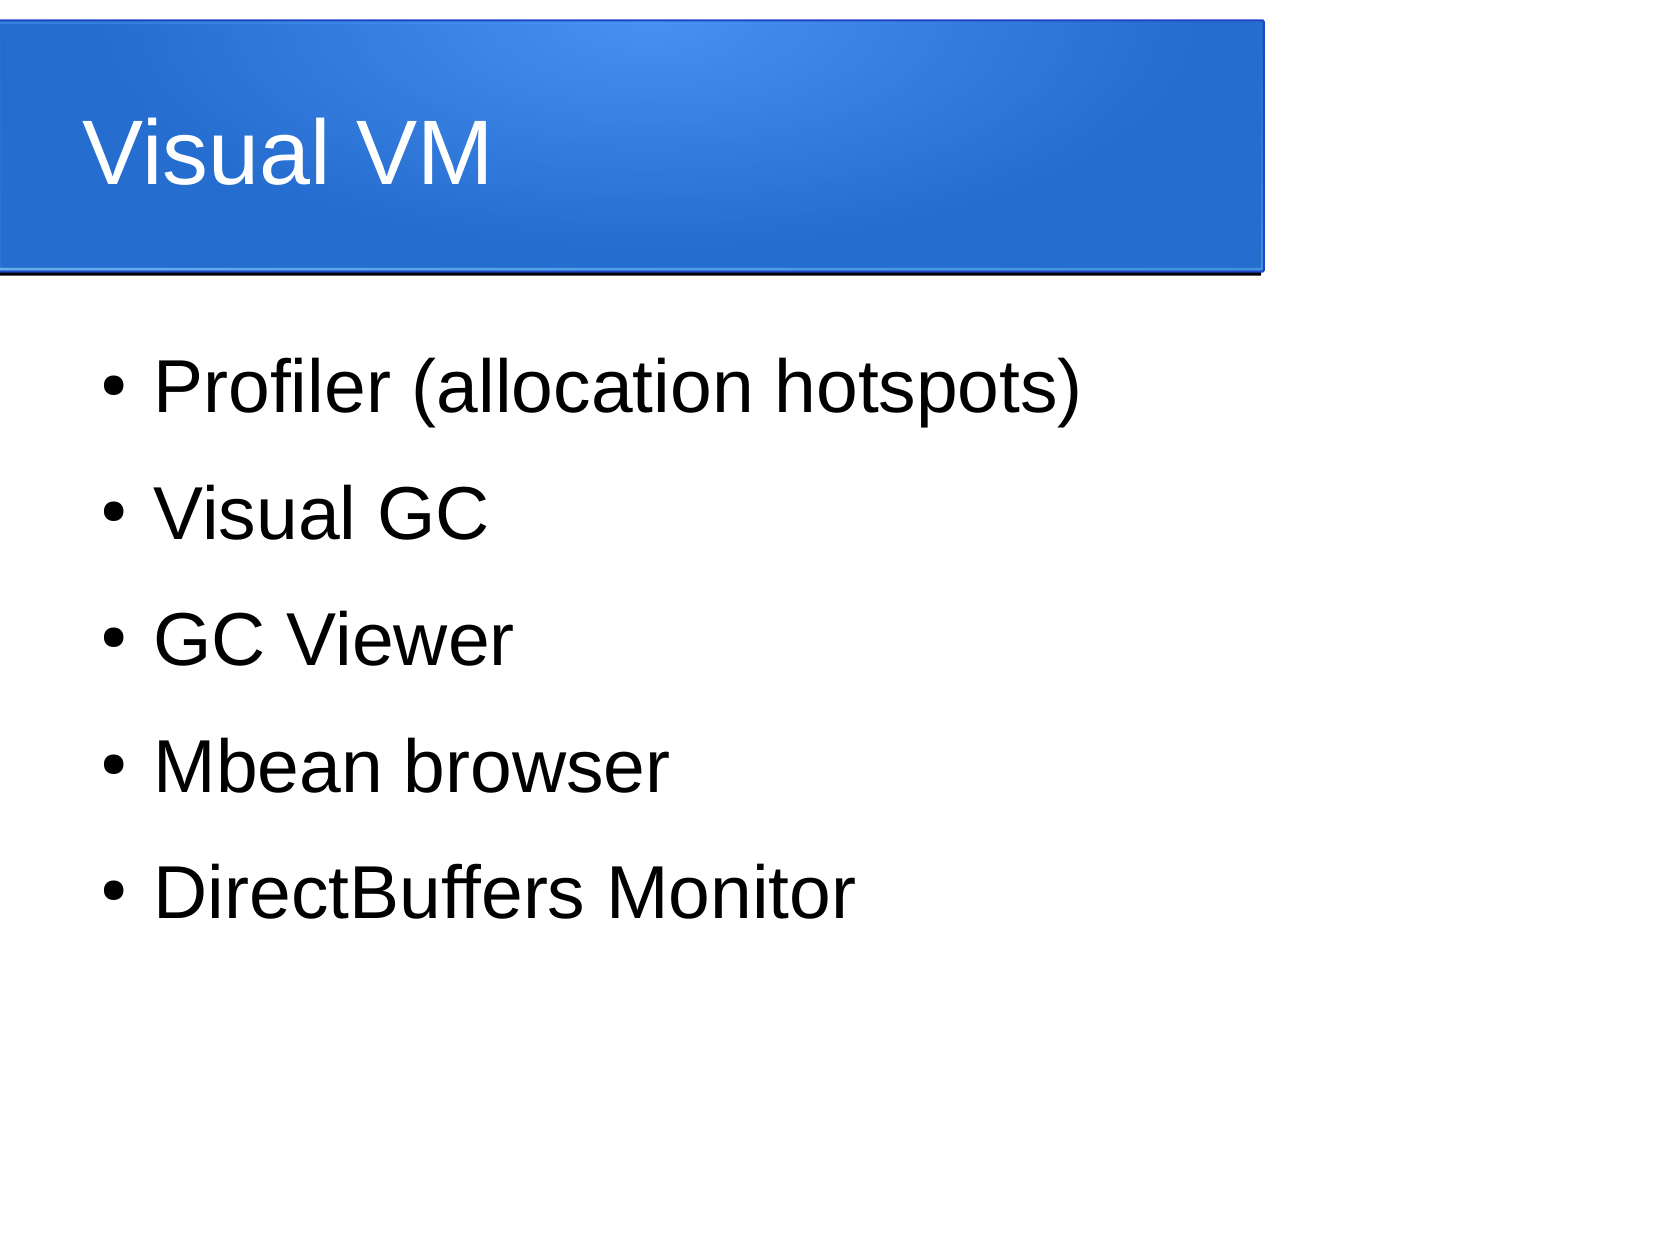

# Visual VM
Profiler (allocation hotspots)
Visual GC
GC Viewer
Mbean browser
DirectBuffers Monitor